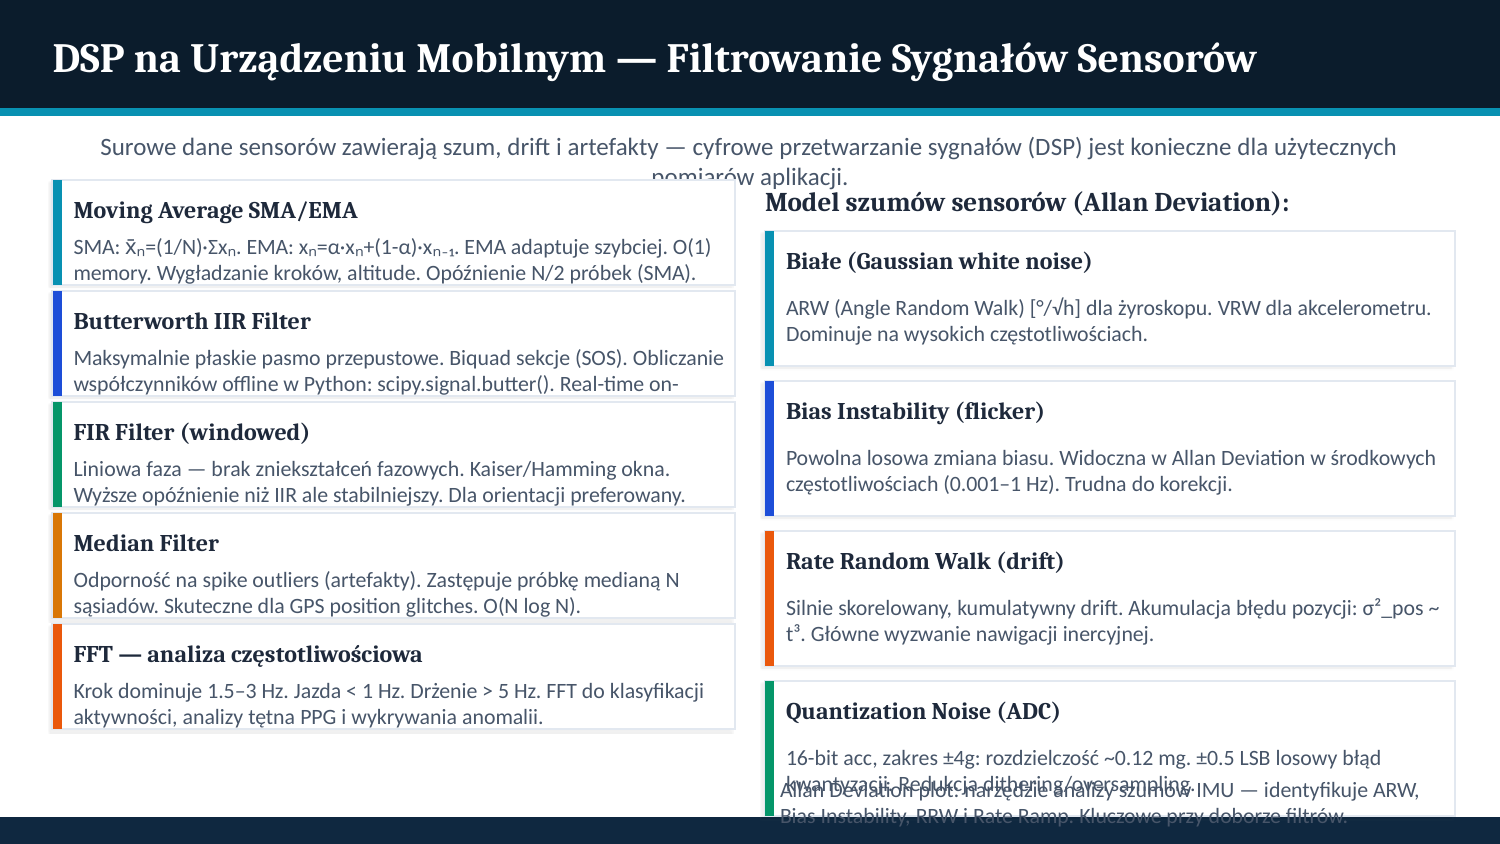

DSP na Urządzeniu Mobilnym — Filtrowanie Sygnałów Sensorów
Surowe dane sensorów zawierają szum, drift i artefakty — cyfrowe przetwarzanie sygnałów (DSP) jest konieczne dla użytecznych pomiarów aplikacji.
Model szumów sensorów (Allan Deviation):
Moving Average SMA/EMA
SMA: x̄ₙ=(1/N)·Σxₙ. EMA: xₙ=α·xₙ+(1-α)·xₙ₋₁. EMA adaptuje szybciej. O(1) memory. Wygładzanie kroków, altitude. Opóźnienie N/2 próbek (SMA).
Białe (Gaussian white noise)
ARW (Angle Random Walk) [°/√h] dla żyroskopu. VRW dla akcelerometru. Dominuje na wysokich częstotliwościach.
Butterworth IIR Filter
Maksymalnie płaskie pasmo przepustowe. Biquad sekcje (SOS). Obliczanie współczynników offline w Python: scipy.signal.butter(). Real-time on-device.
Bias Instability (flicker)
FIR Filter (windowed)
Powolna losowa zmiana biasu. Widoczna w Allan Deviation w środkowych częstotliwościach (0.001–1 Hz). Trudna do korekcji.
Liniowa faza — brak zniekształceń fazowych. Kaiser/Hamming okna. Wyższe opóźnienie niż IIR ale stabilniejszy. Dla orientacji preferowany.
Median Filter
Rate Random Walk (drift)
Odporność na spike outliers (artefakty). Zastępuje próbkę medianą N sąsiadów. Skuteczne dla GPS position glitches. O(N log N).
Silnie skorelowany, kumulatywny drift. Akumulacja błędu pozycji: σ²_pos ~ t³. Główne wyzwanie nawigacji inercyjnej.
FFT — analiza częstotliwościowa
Krok dominuje 1.5–3 Hz. Jazda < 1 Hz. Drżenie > 5 Hz. FFT do klasyfikacji aktywności, analizy tętna PPG i wykrywania anomalii.
Quantization Noise (ADC)
16-bit acc, zakres ±4g: rozdzielczość ~0.12 mg. ±0.5 LSB losowy błąd kwantyzacji. Redukcja dithering/oversampling.
Allan Deviation plot: narzędzie analizy szumów IMU — identyfikuje ARW, Bias Instability, RRW i Rate Ramp. Kluczowe przy doborze filtrów.